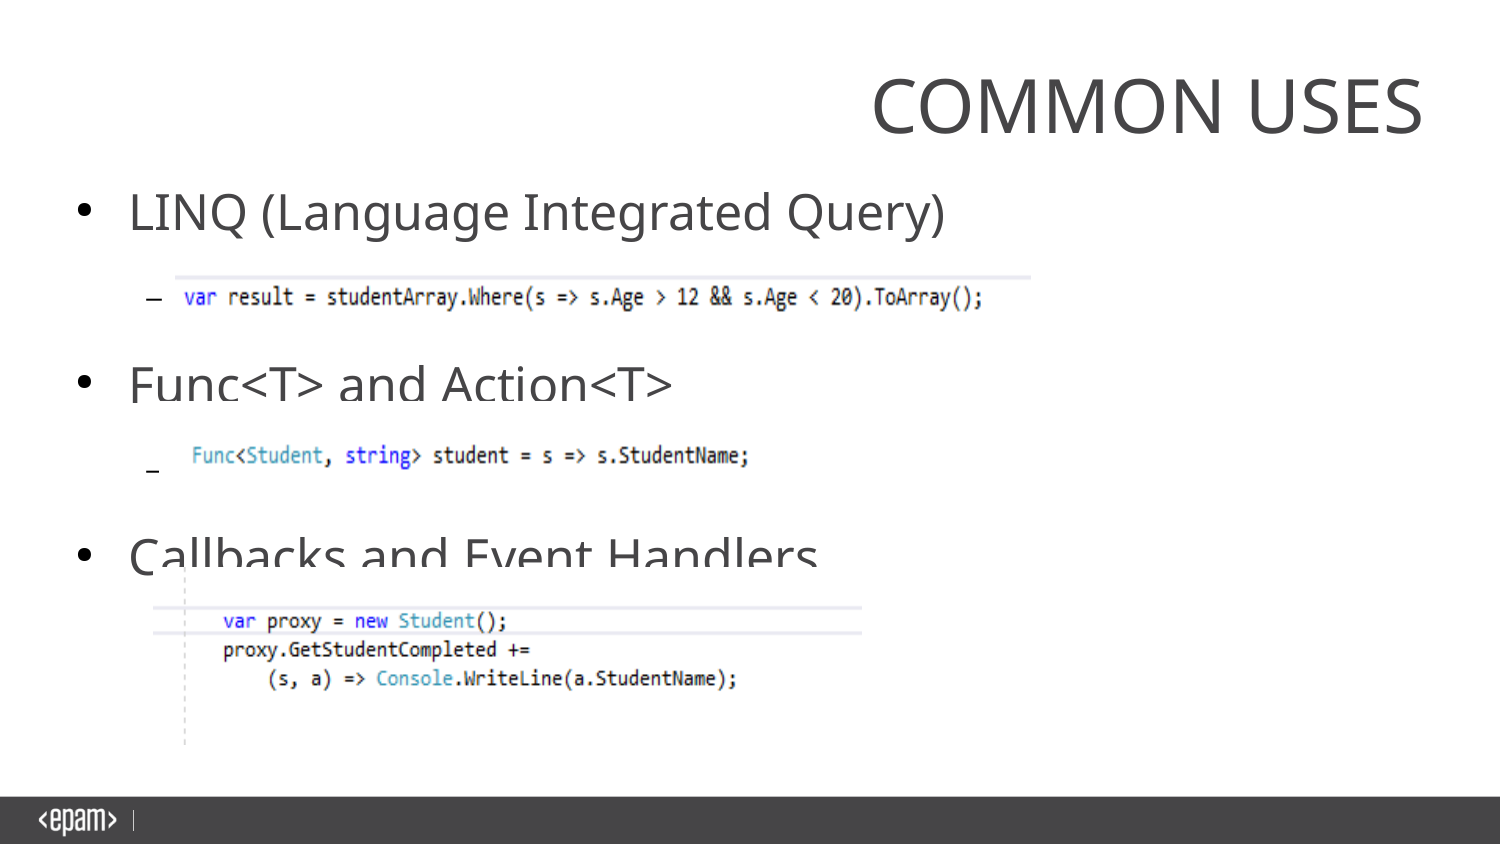

# COMMON USES
LINQ (Language Integrated Query)
Func<T> and Action<T>
Callbacks and Event Handlers